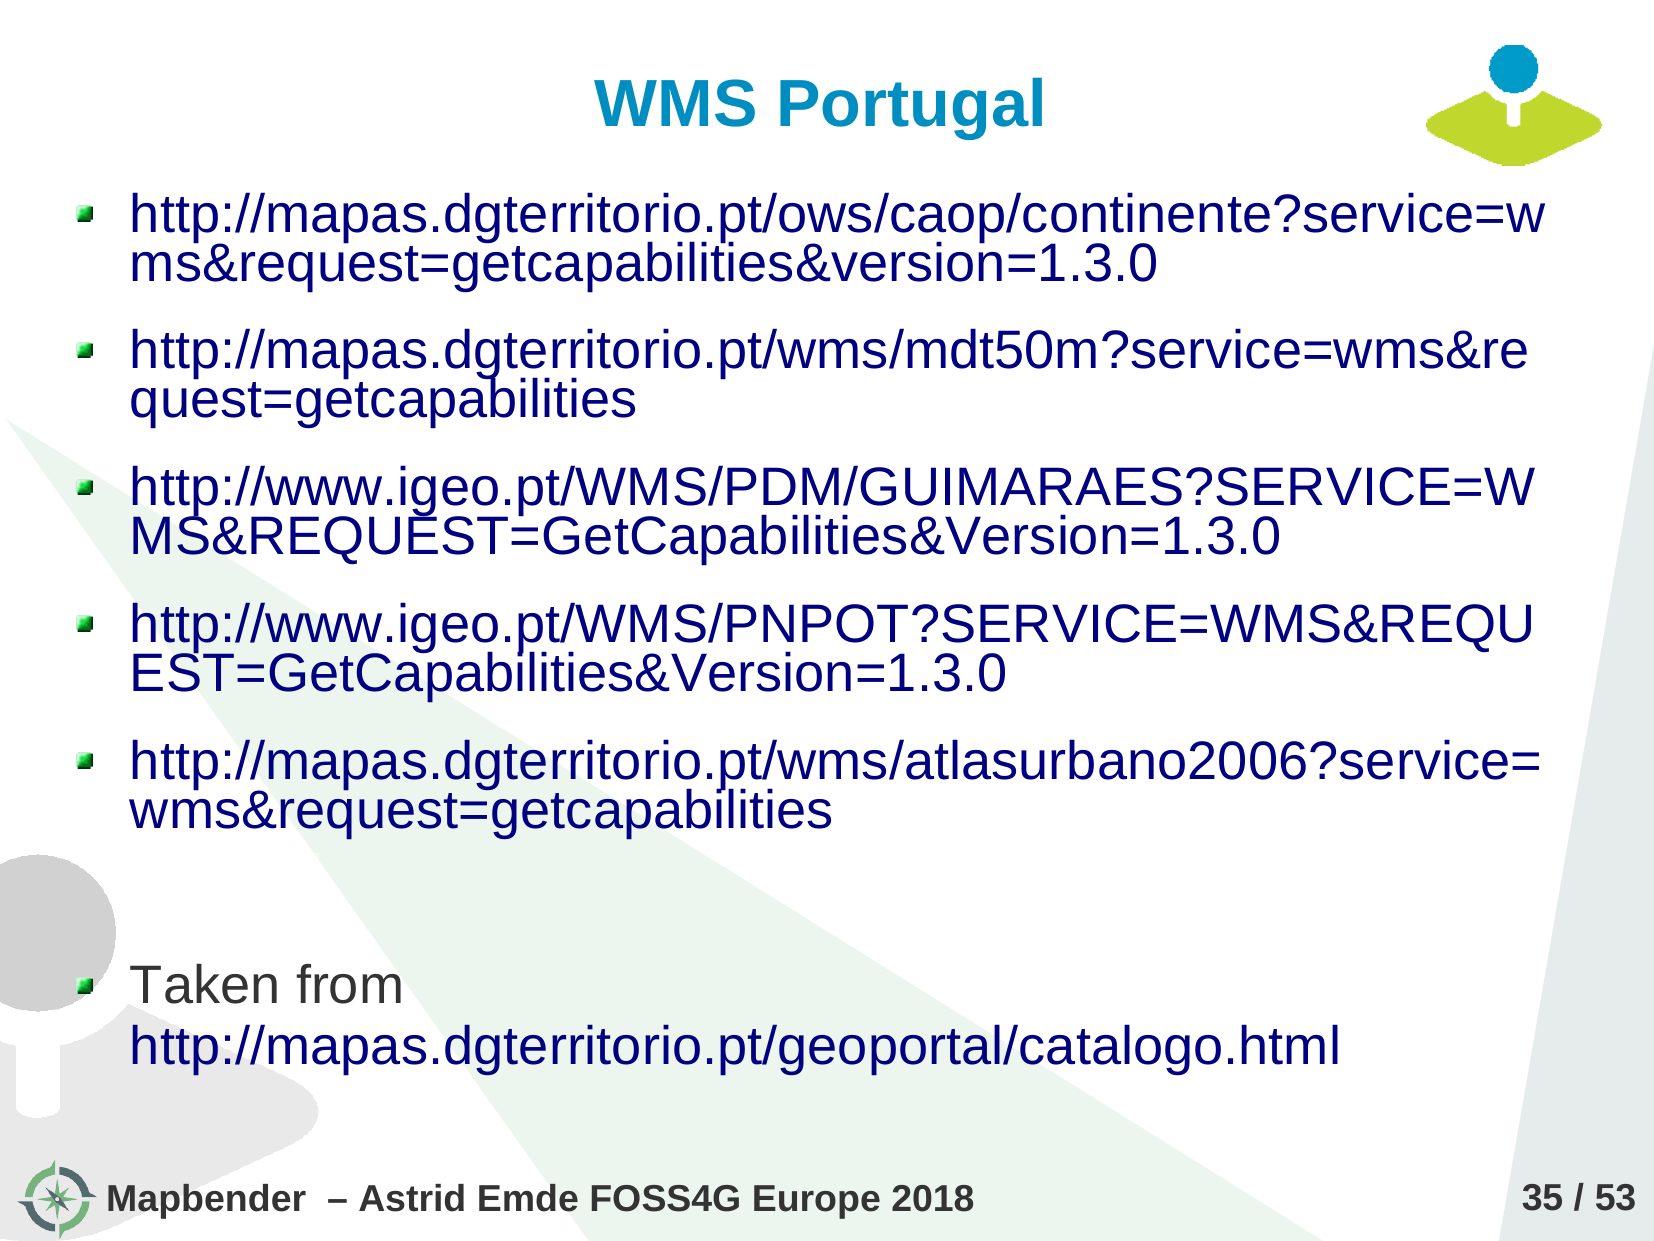

# WMS Portugal
http://mapas.dgterritorio.pt/ows/caop/continente?service=wms&request=getcapabilities&version=1.3.0
http://mapas.dgterritorio.pt/wms/mdt50m?service=wms&request=getcapabilities
http://www.igeo.pt/WMS/PDM/GUIMARAES?SERVICE=WMS&REQUEST=GetCapabilities&Version=1.3.0
http://www.igeo.pt/WMS/PNPOT?SERVICE=WMS&REQUEST=GetCapabilities&Version=1.3.0
http://mapas.dgterritorio.pt/wms/atlasurbano2006?service=wms&request=getcapabilities
Taken from http://mapas.dgterritorio.pt/geoportal/catalogo.html